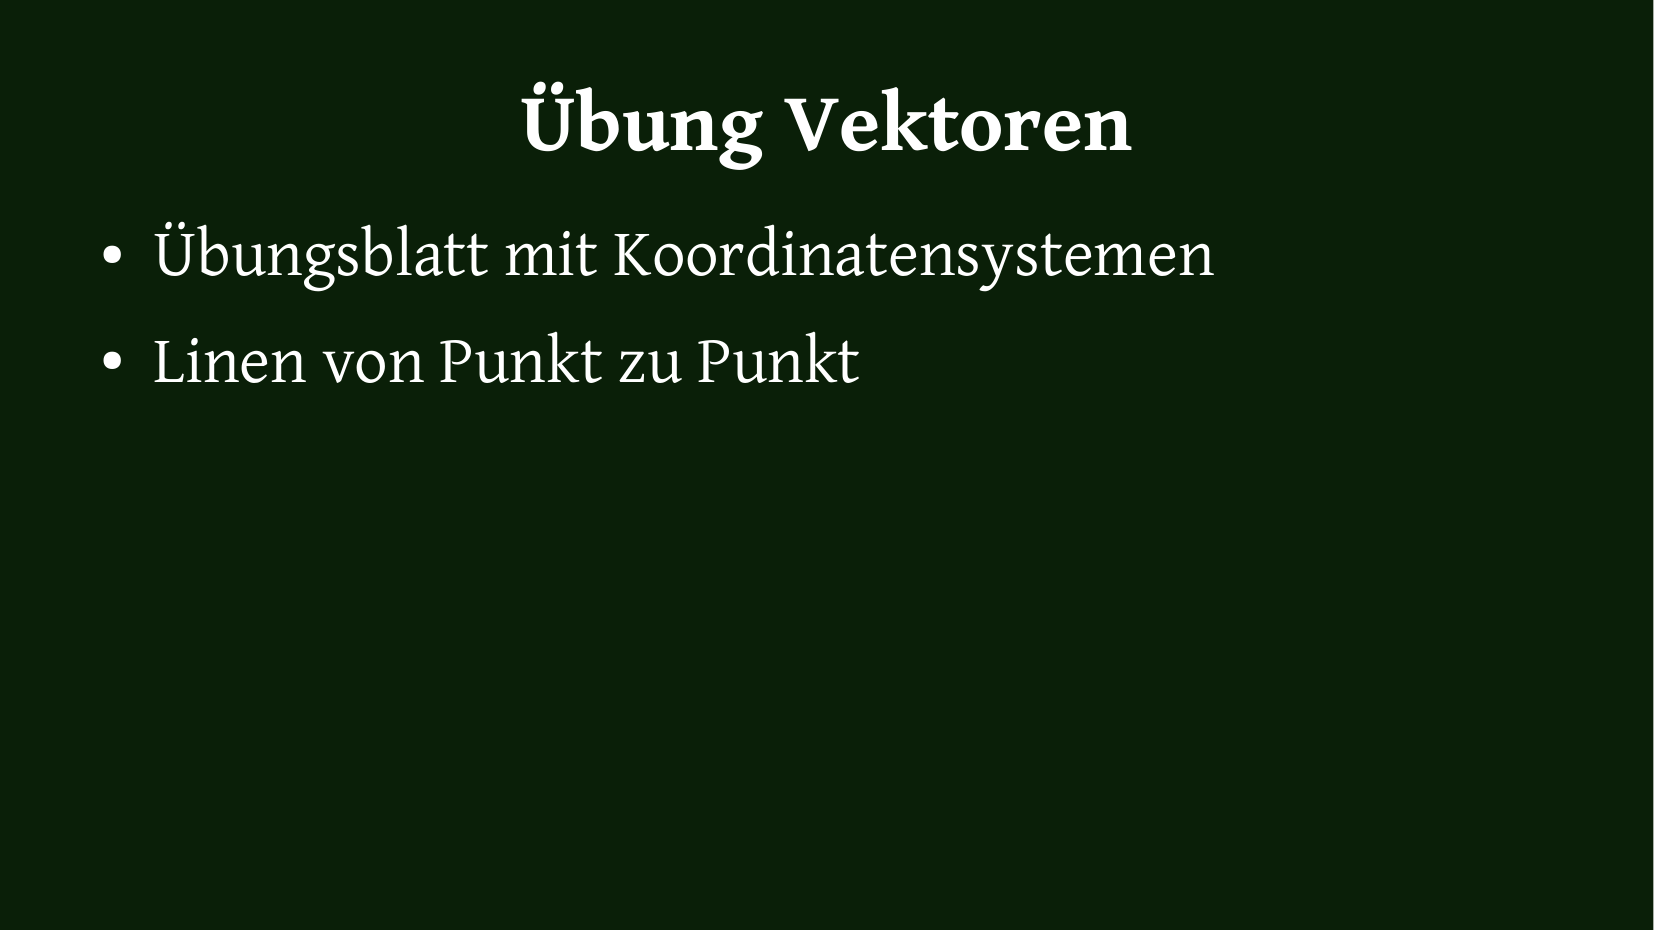

# Übung Vektoren
Übungsblatt mit Koordinatensystemen
Linen von Punkt zu Punkt